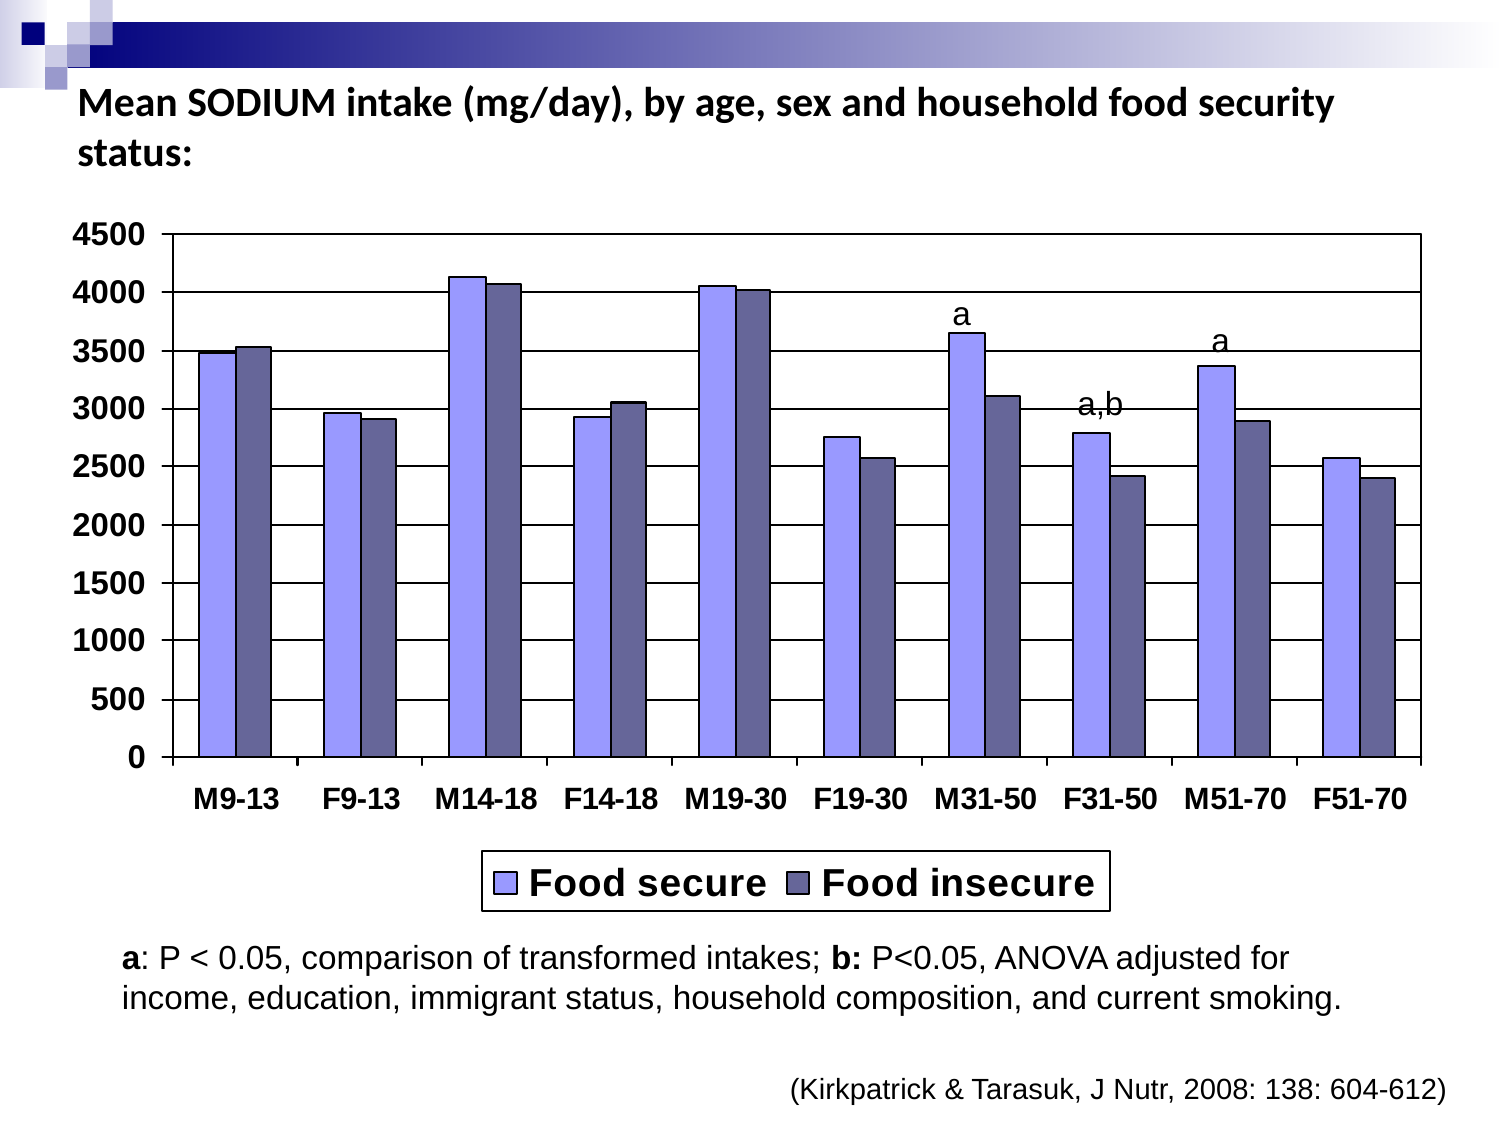

# Mean SODIUM intake (mg/day), by age, sex and household food security status:
a
a
a,b
a: P < 0.05, comparison of transformed intakes; b: P<0.05, ANOVA adjusted for income, education, immigrant status, household composition, and current smoking.
(Kirkpatrick & Tarasuk, J Nutr, 2008: 138: 604-612)